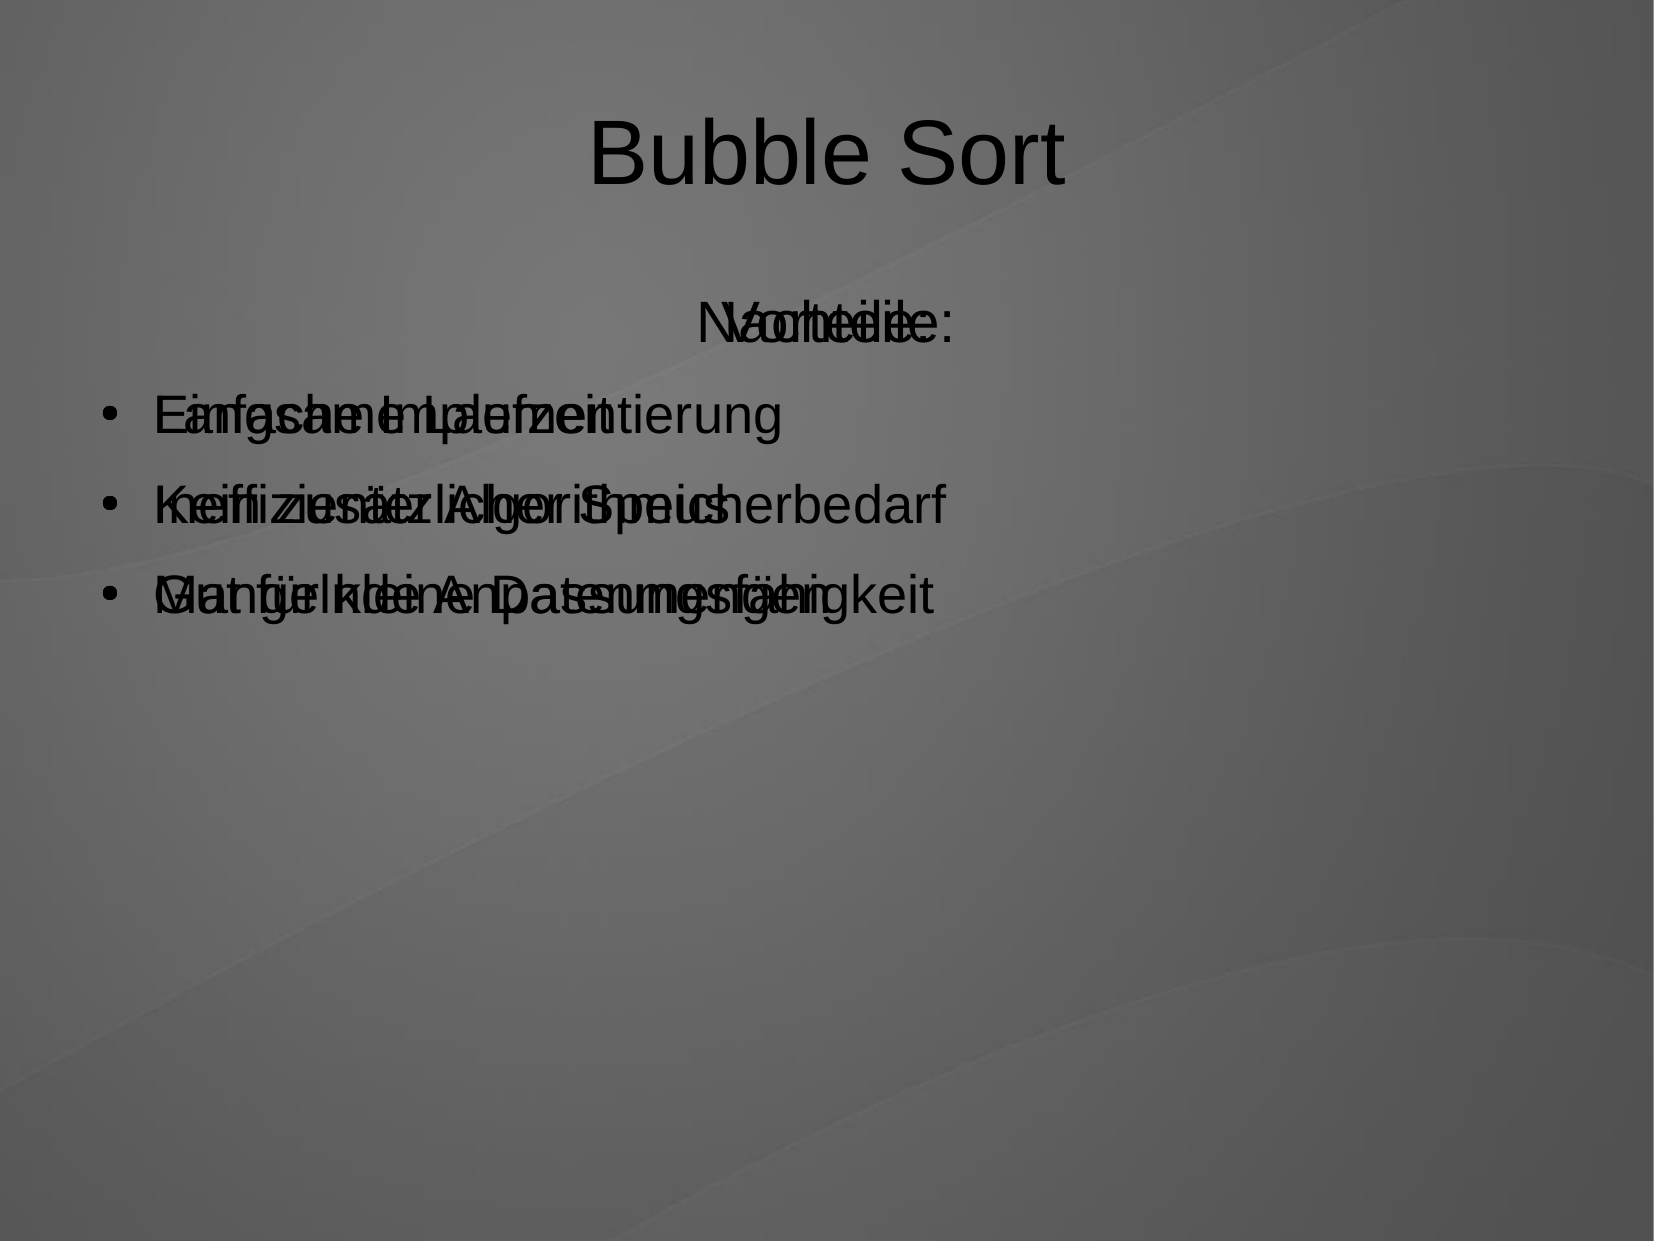

# Bubble Sort
Vorteile:
Einfache Implementierung
Kein zusätzlicher Speicherbedarf
Gut für kleine Datenmengen
Nachteile:
Langsame Laufzeit
Ineffizienter Algorithmus
Mangelnde Anpassungsfähigkeit